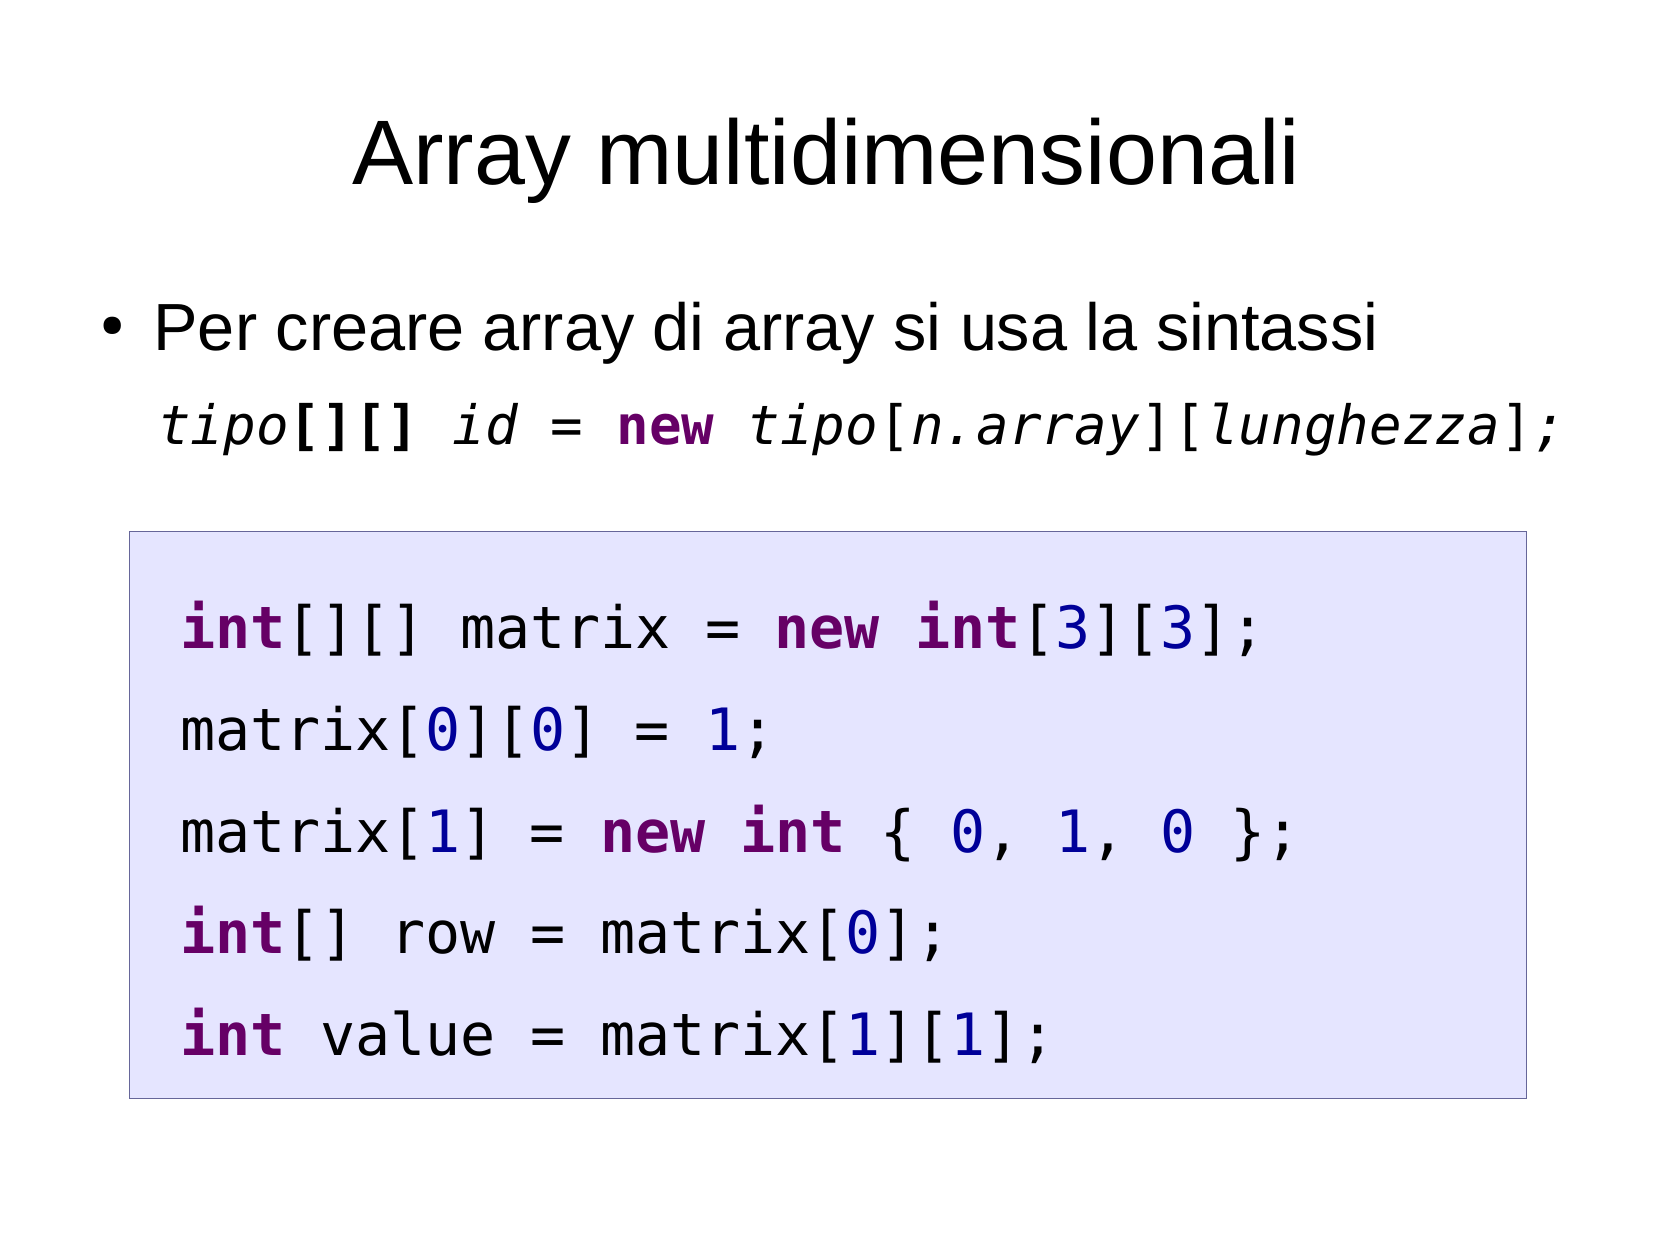

# Array multidimensionali
Per creare array di array si usa la sintassi
tipo[][] id = new tipo[n.array][lunghezza];
int[][] matrix = new int[3][3];
matrix[0][0] = 1;
matrix[1] = new int { 0, 1, 0 };
int[] row = matrix[0];
int value = matrix[1][1];